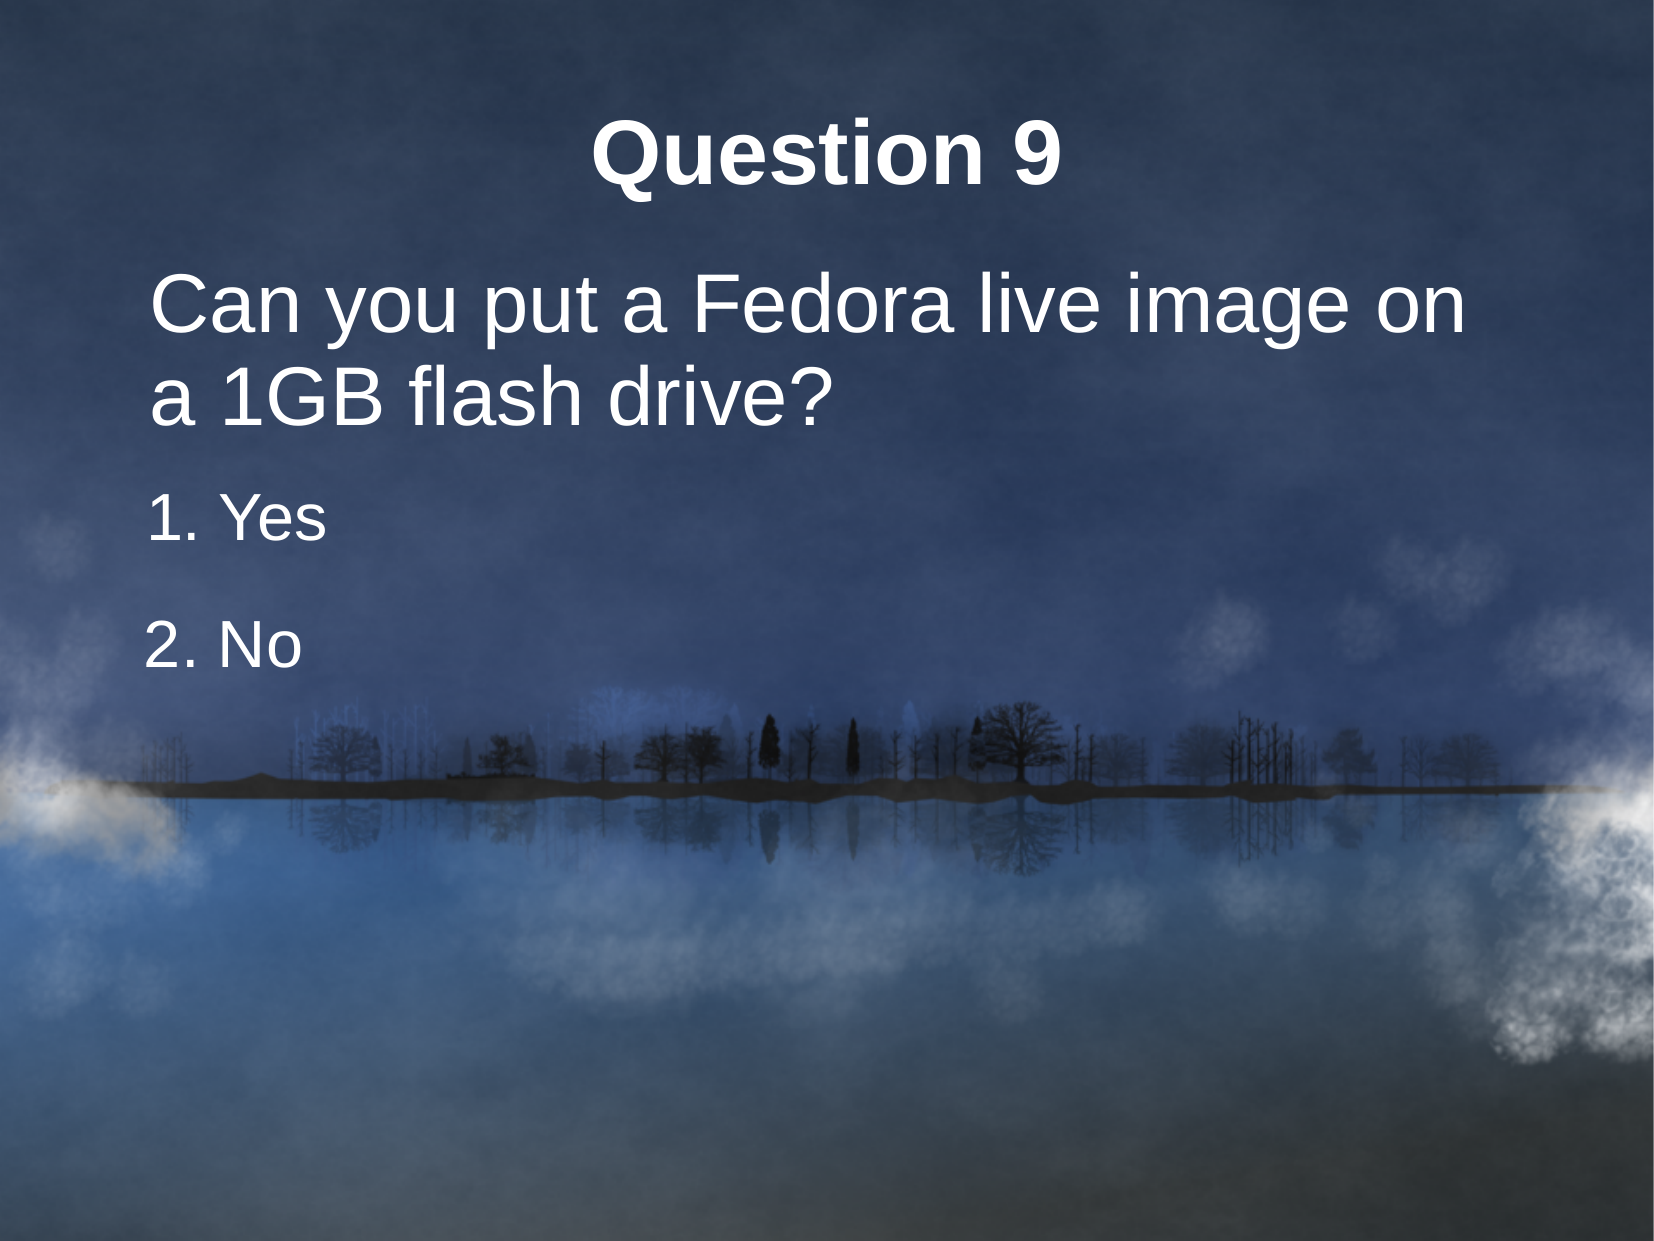

# Question 9
Can you put a Fedora live image on a 1GB flash drive?
1. Yes
2. No